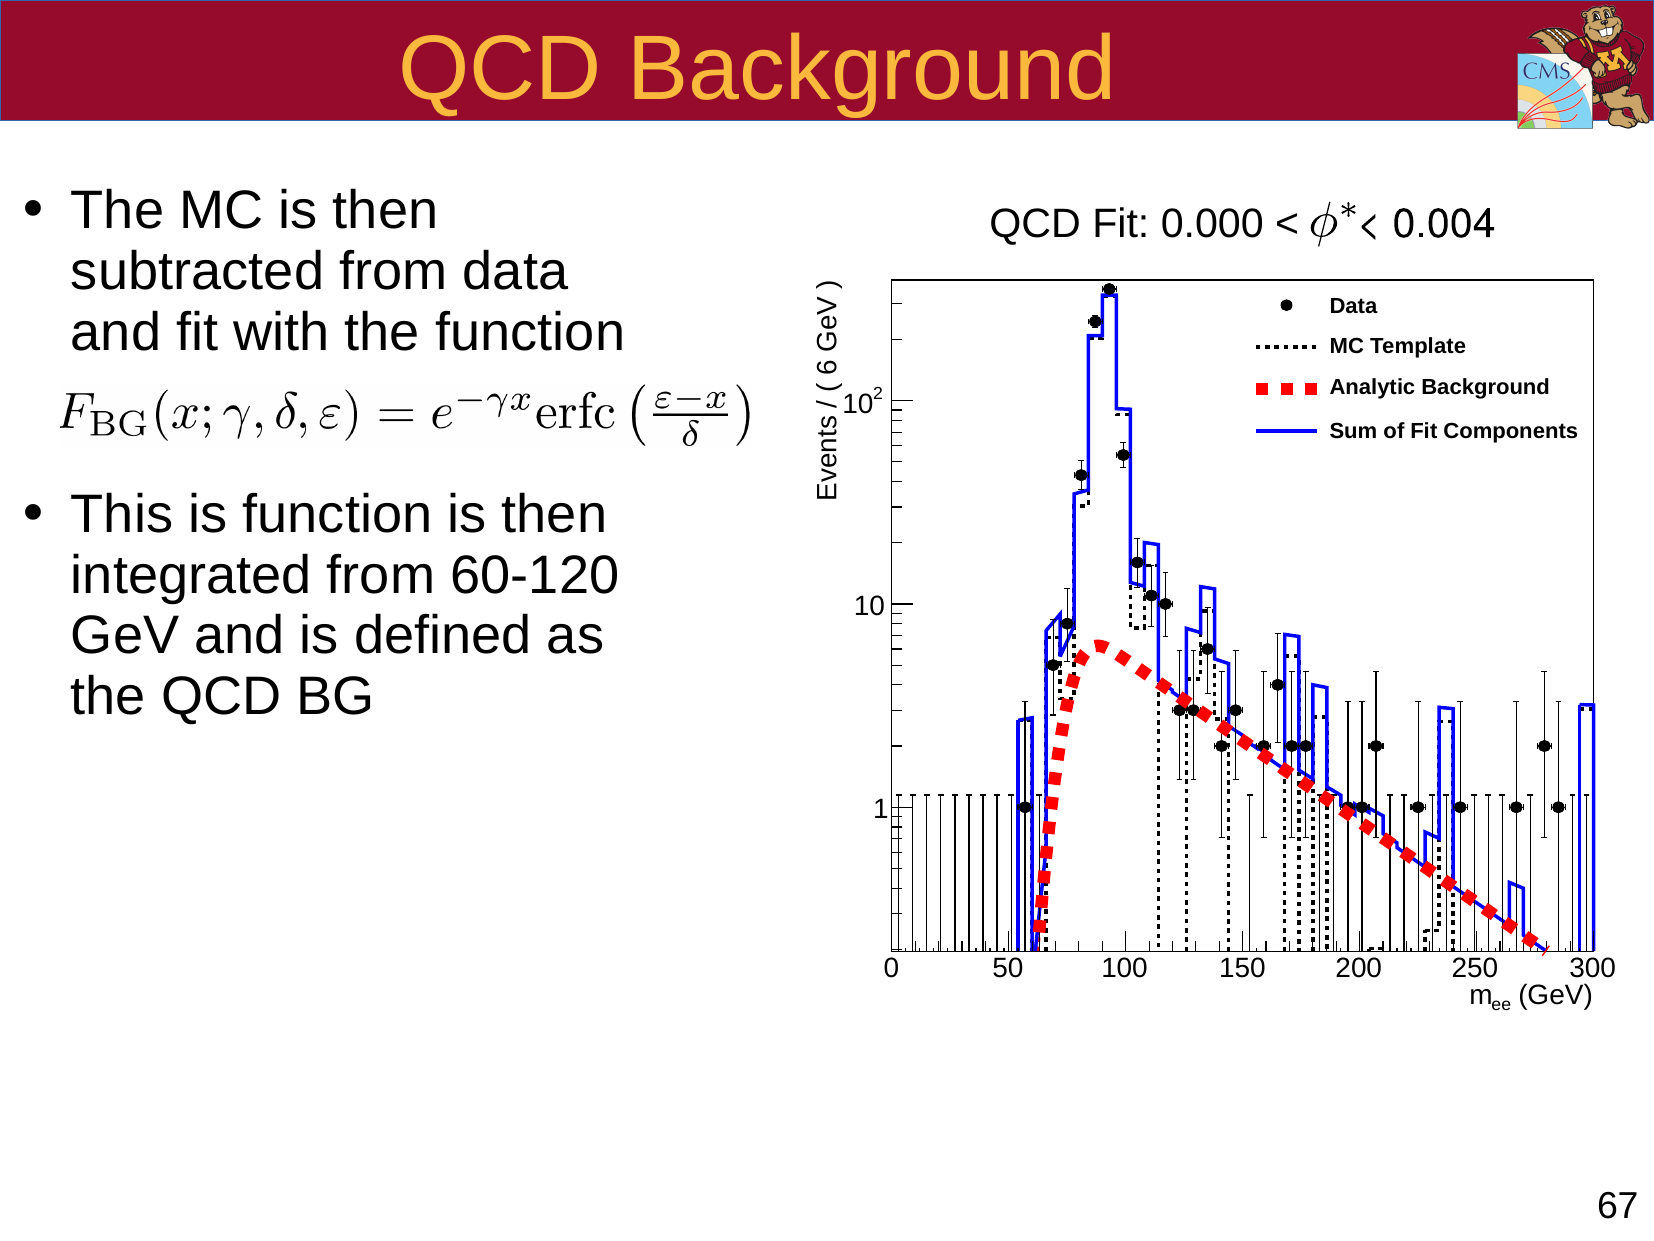

# QCD Background
The MC is then subtracted from data and fit with the function
This is function is then integrated from 60-120 GeV and is defined as the QCD BG
67